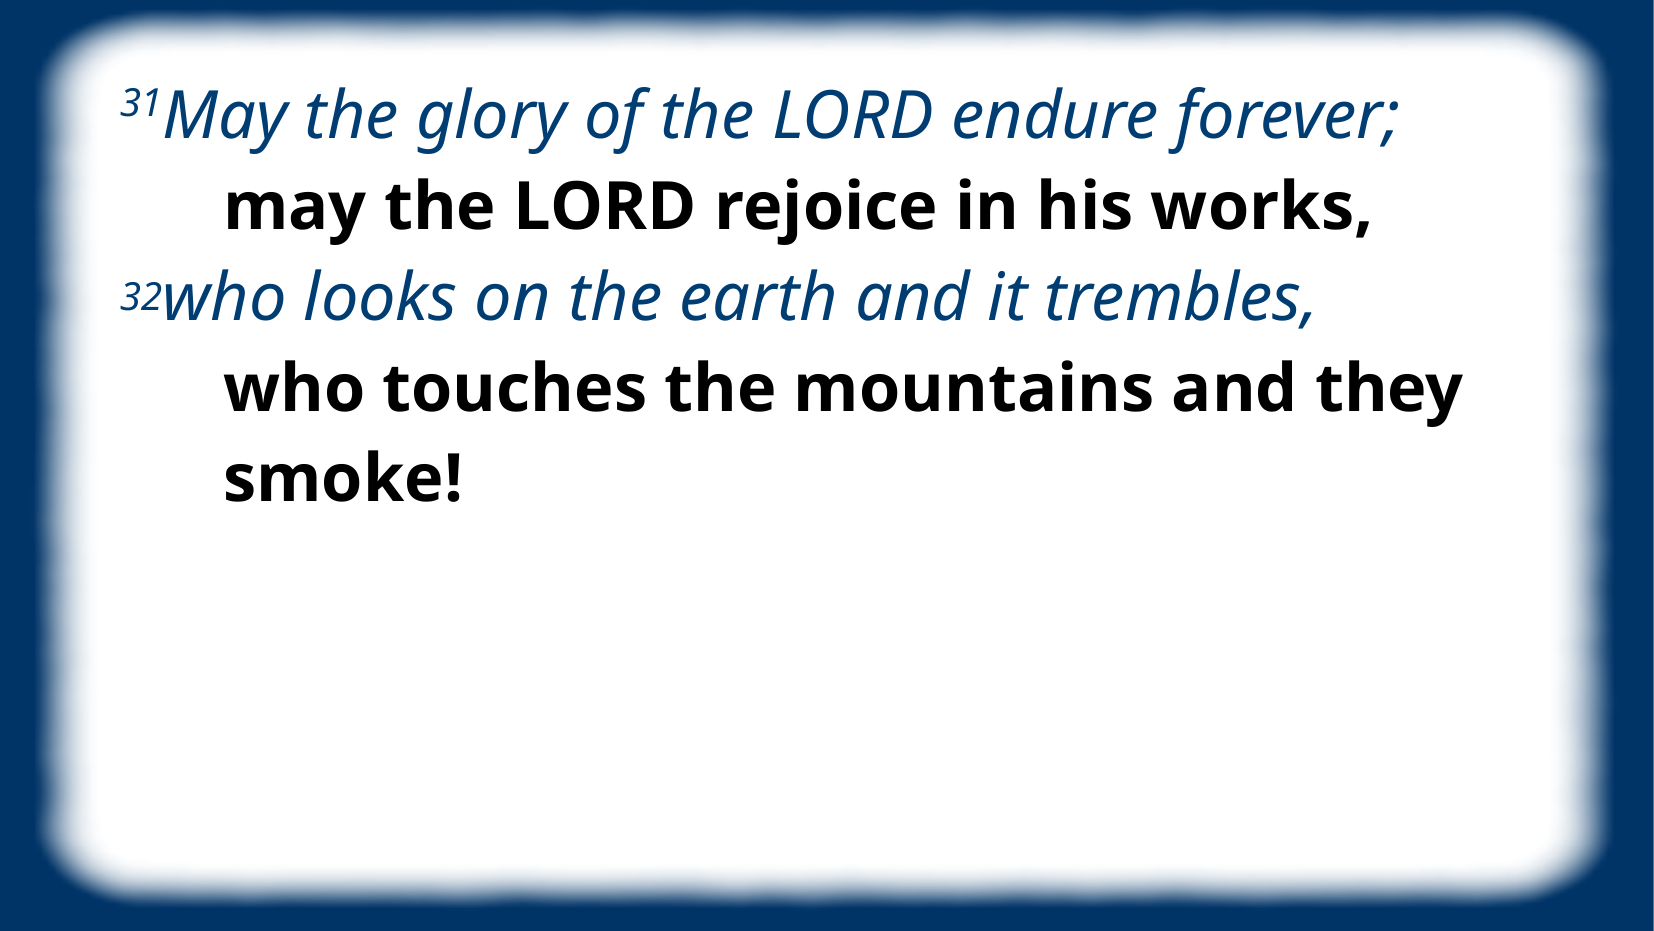

31May the glory of the Lord endure forever;
 may the Lord rejoice in his works,
32who looks on the earth and it trembles,
 who touches the mountains and they
 smoke!